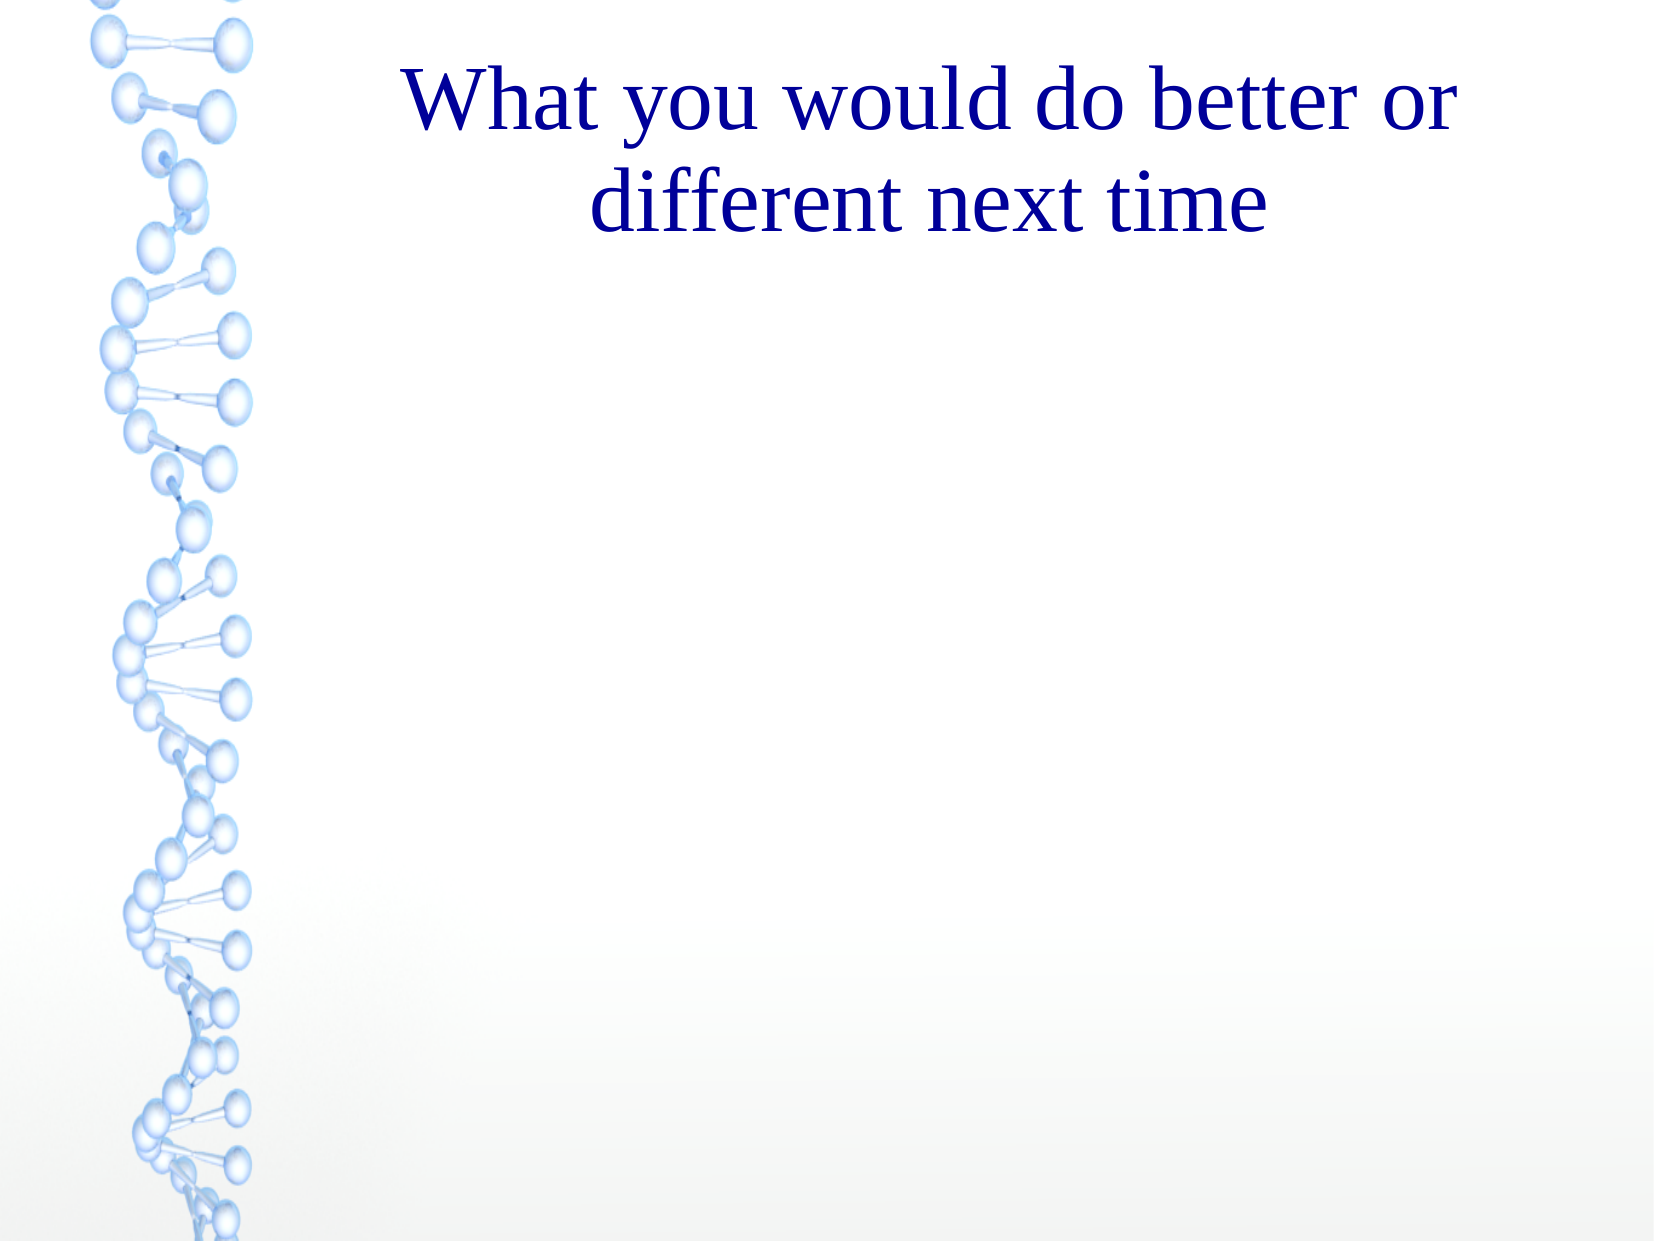

# What you would do better or different next time